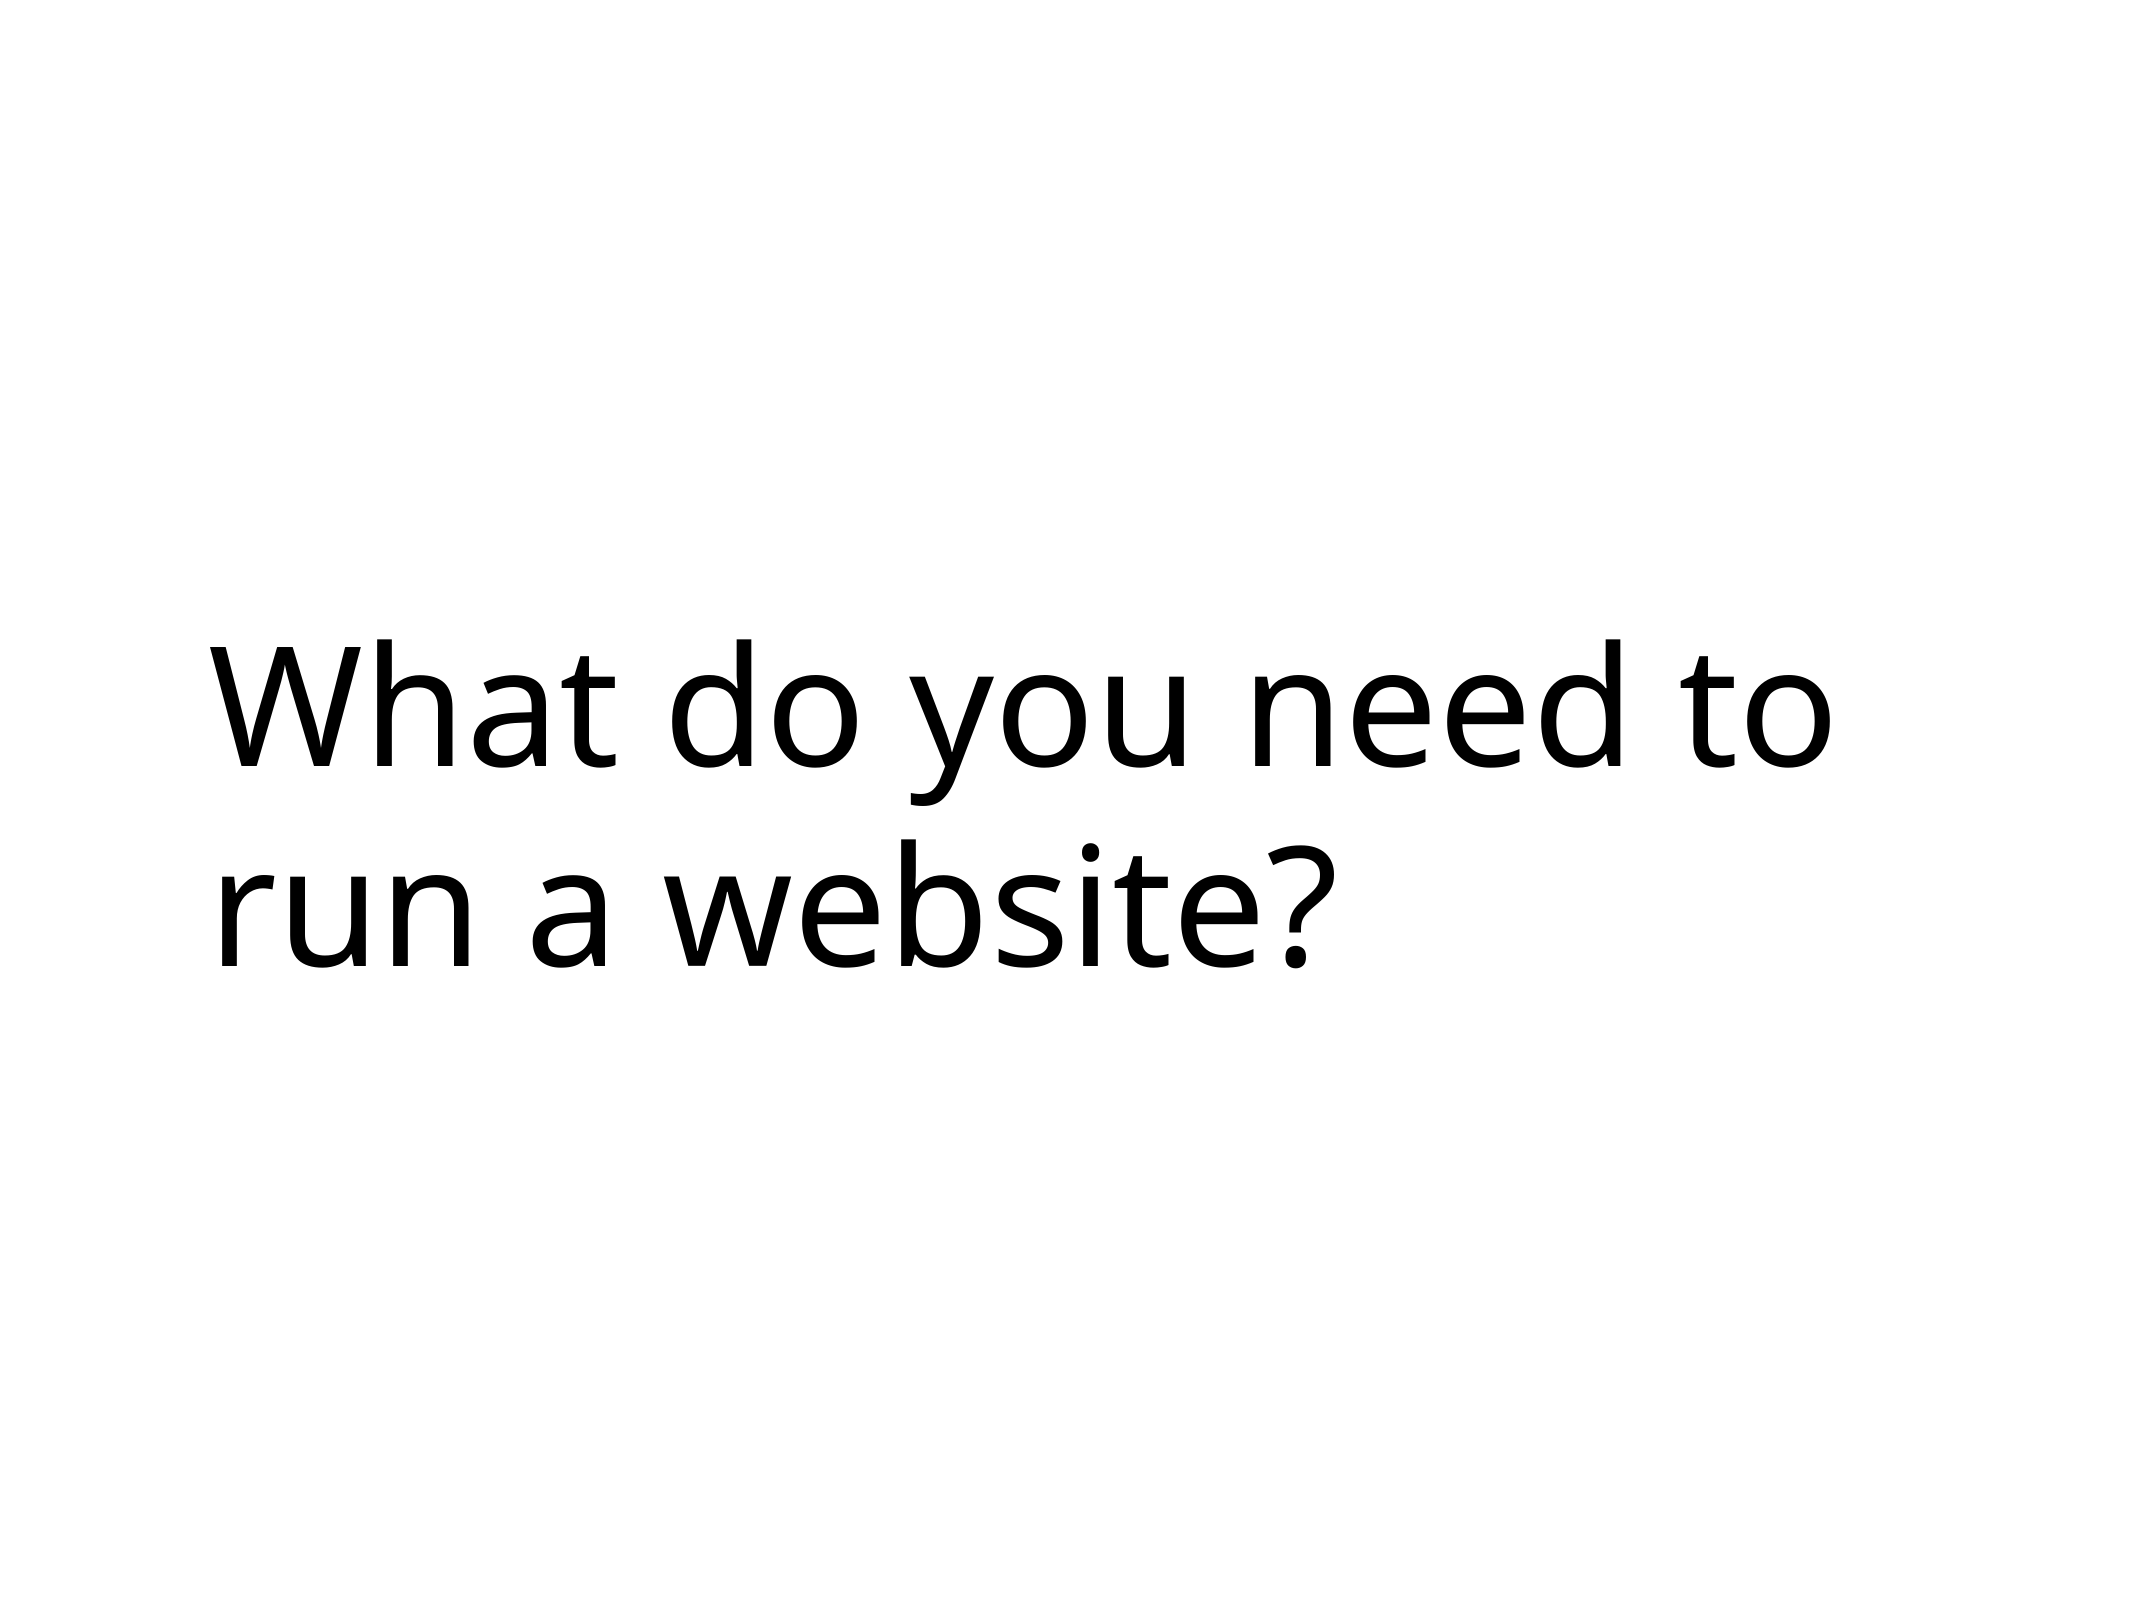

# What do you need to run a website?